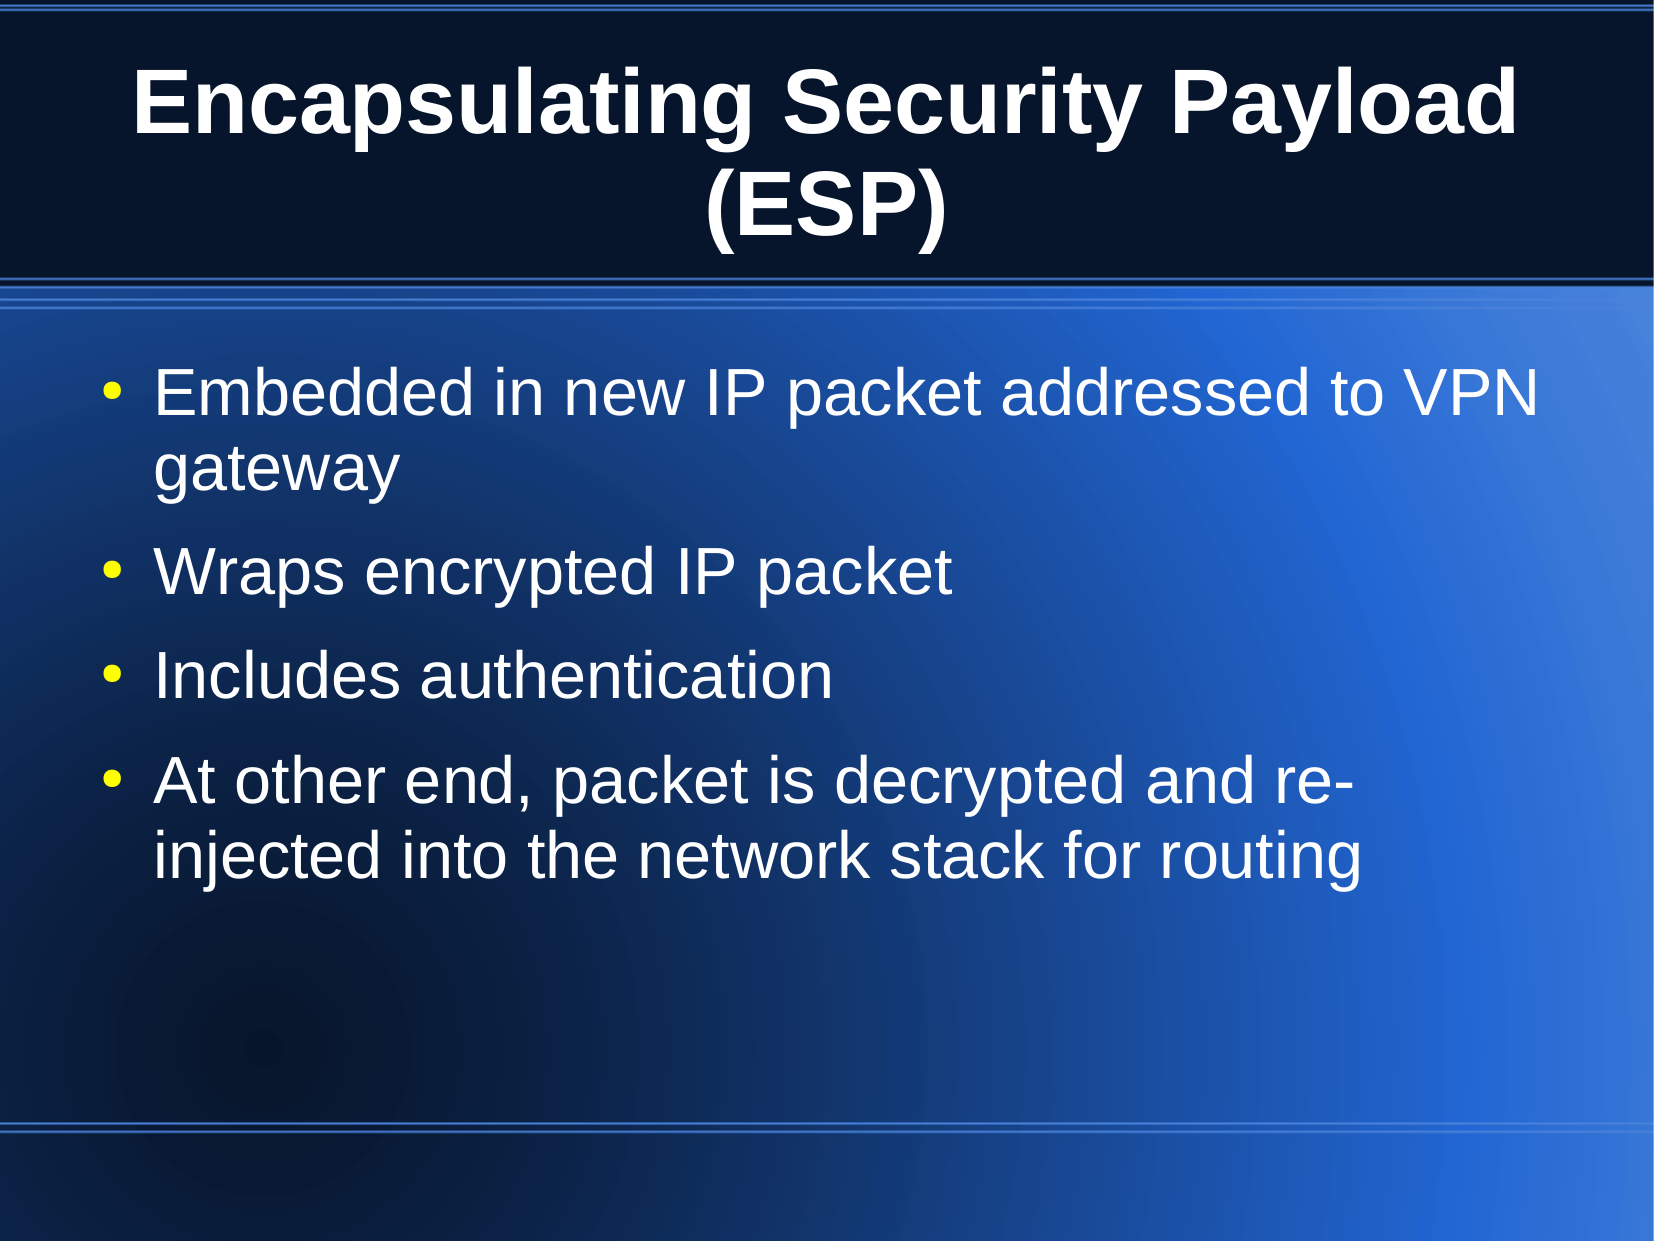

# Encapsulating Security Payload (ESP)
Embedded in new IP packet addressed to VPN gateway
Wraps encrypted IP packet
Includes authentication
At other end, packet is decrypted and re-injected into the network stack for routing